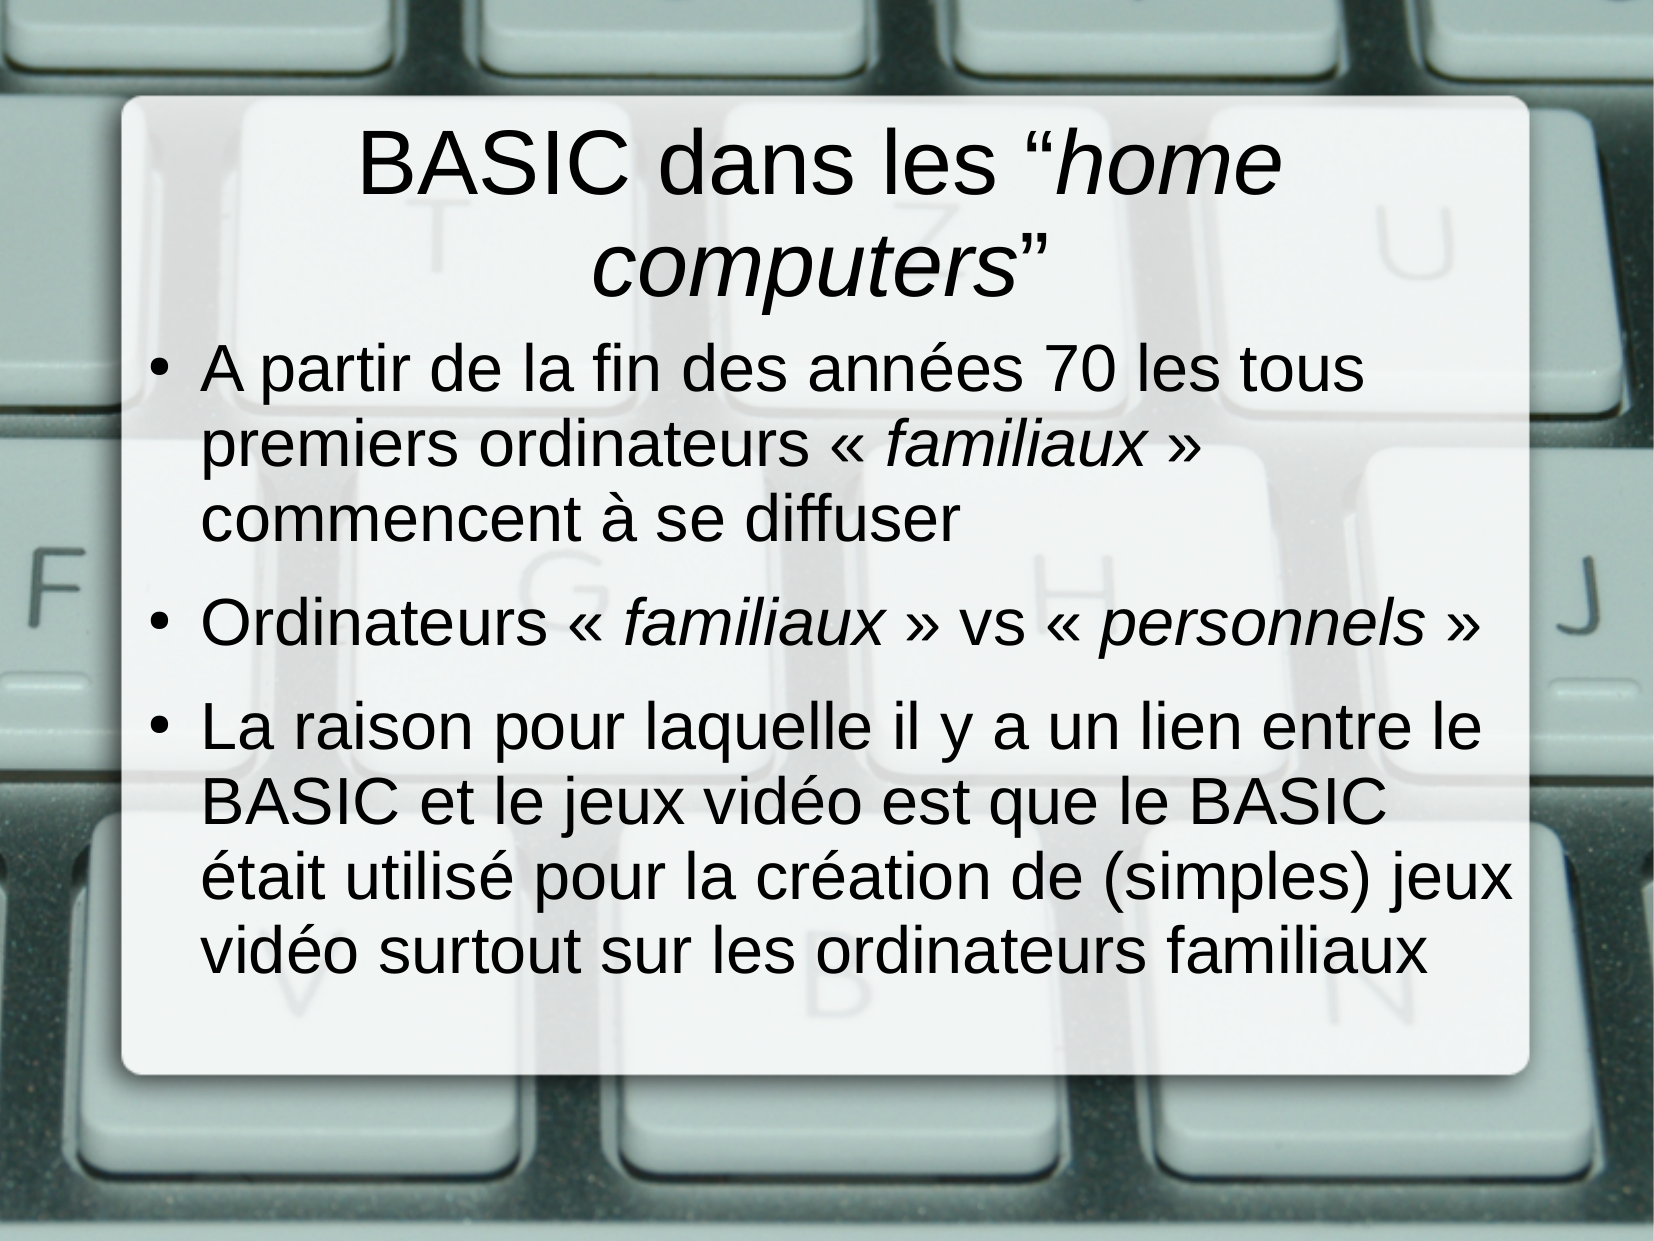

# BASIC dans les “home computers”
A partir de la fin des années 70 les tous premiers ordinateurs « familiaux » commencent à se diffuser
Ordinateurs « familiaux » vs « personnels »
La raison pour laquelle il y a un lien entre le BASIC et le jeux vidéo est que le BASIC était utilisé pour la création de (simples) jeux vidéo surtout sur les ordinateurs familiaux